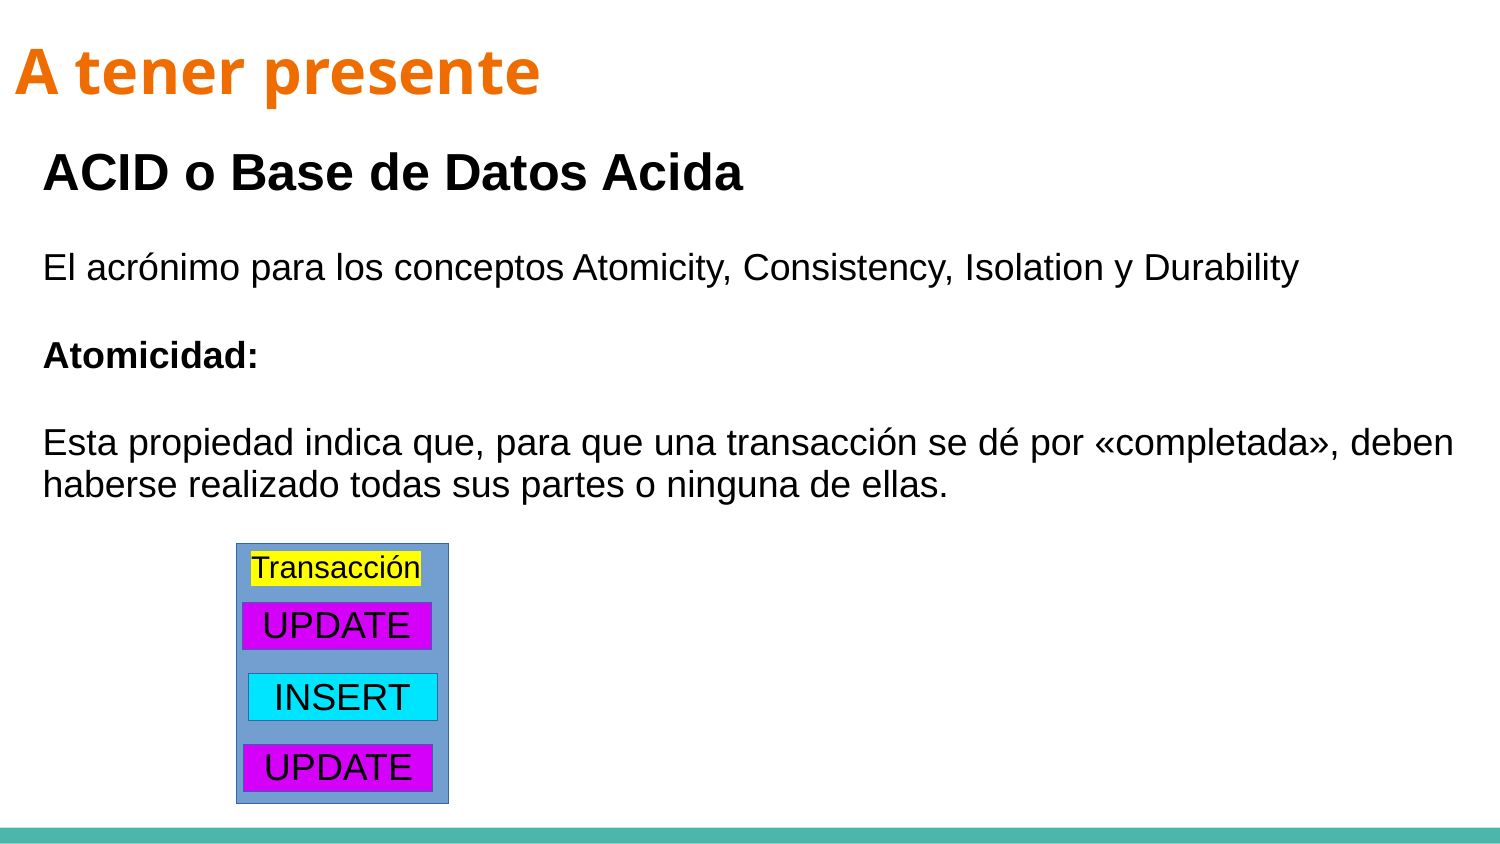

# A tener presente
ACID o Base de Datos Acida
El acrónimo para los conceptos Atomicity, Consistency, Isolation y Durability
Atomicidad:
Esta propiedad indica que, para que una transacción se dé por «completada», deben haberse realizado todas sus partes o ninguna de ellas.
Transacción
UPDATE
INSERT
UPDATE